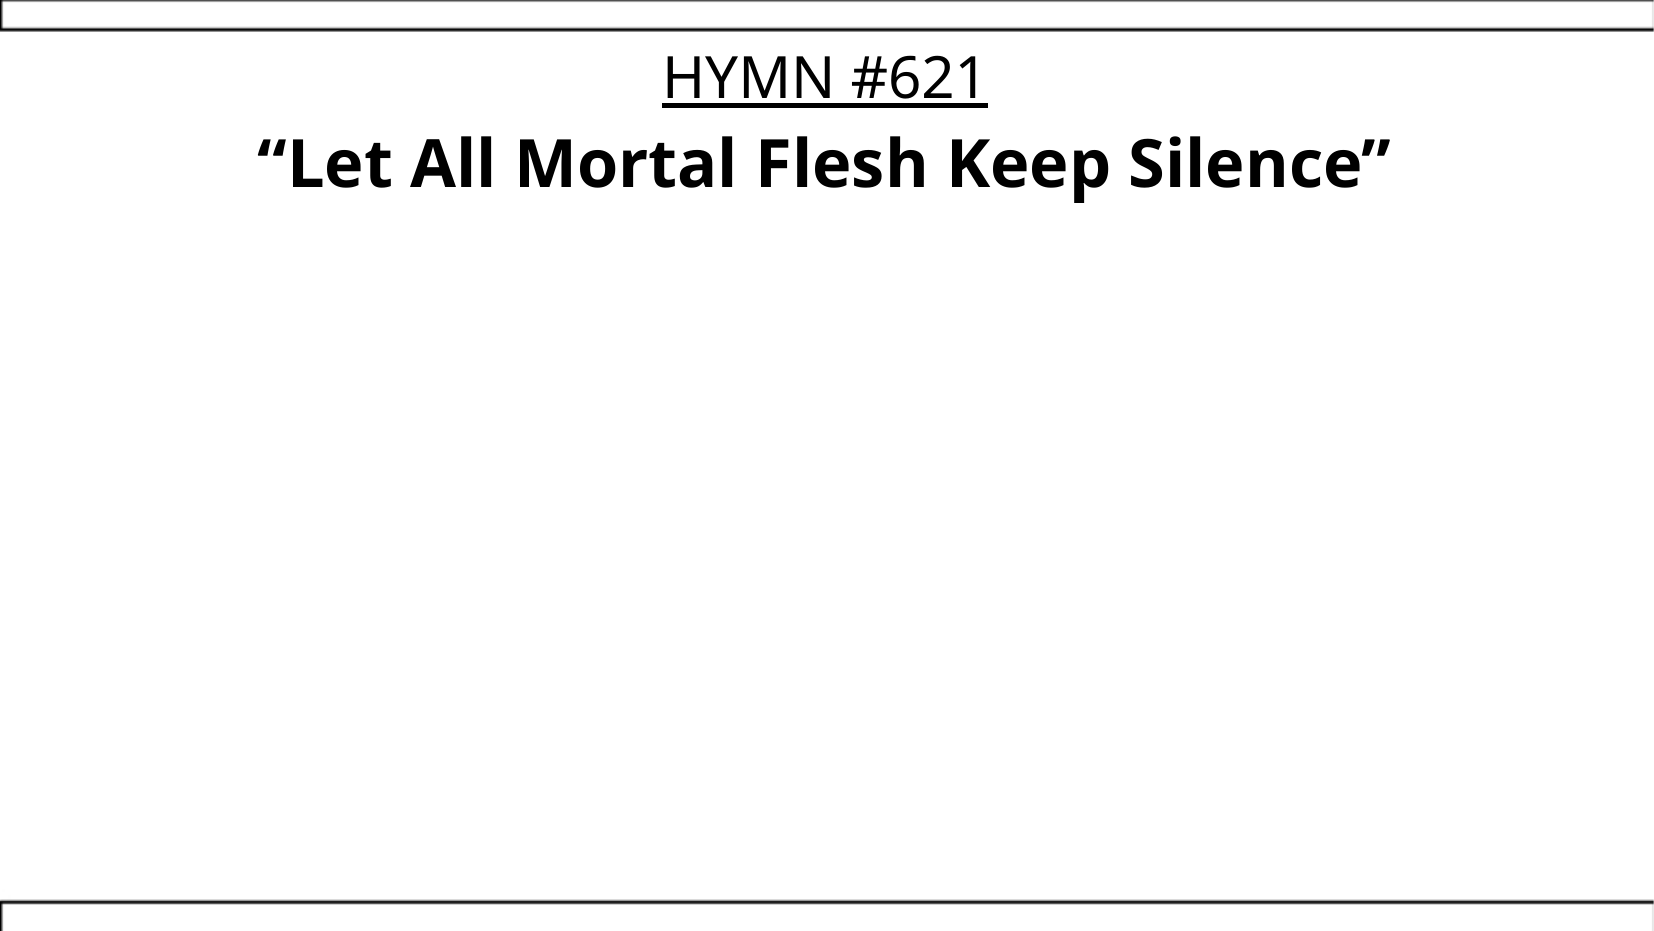

HYMN #621
“Let All Mortal Flesh Keep Silence”